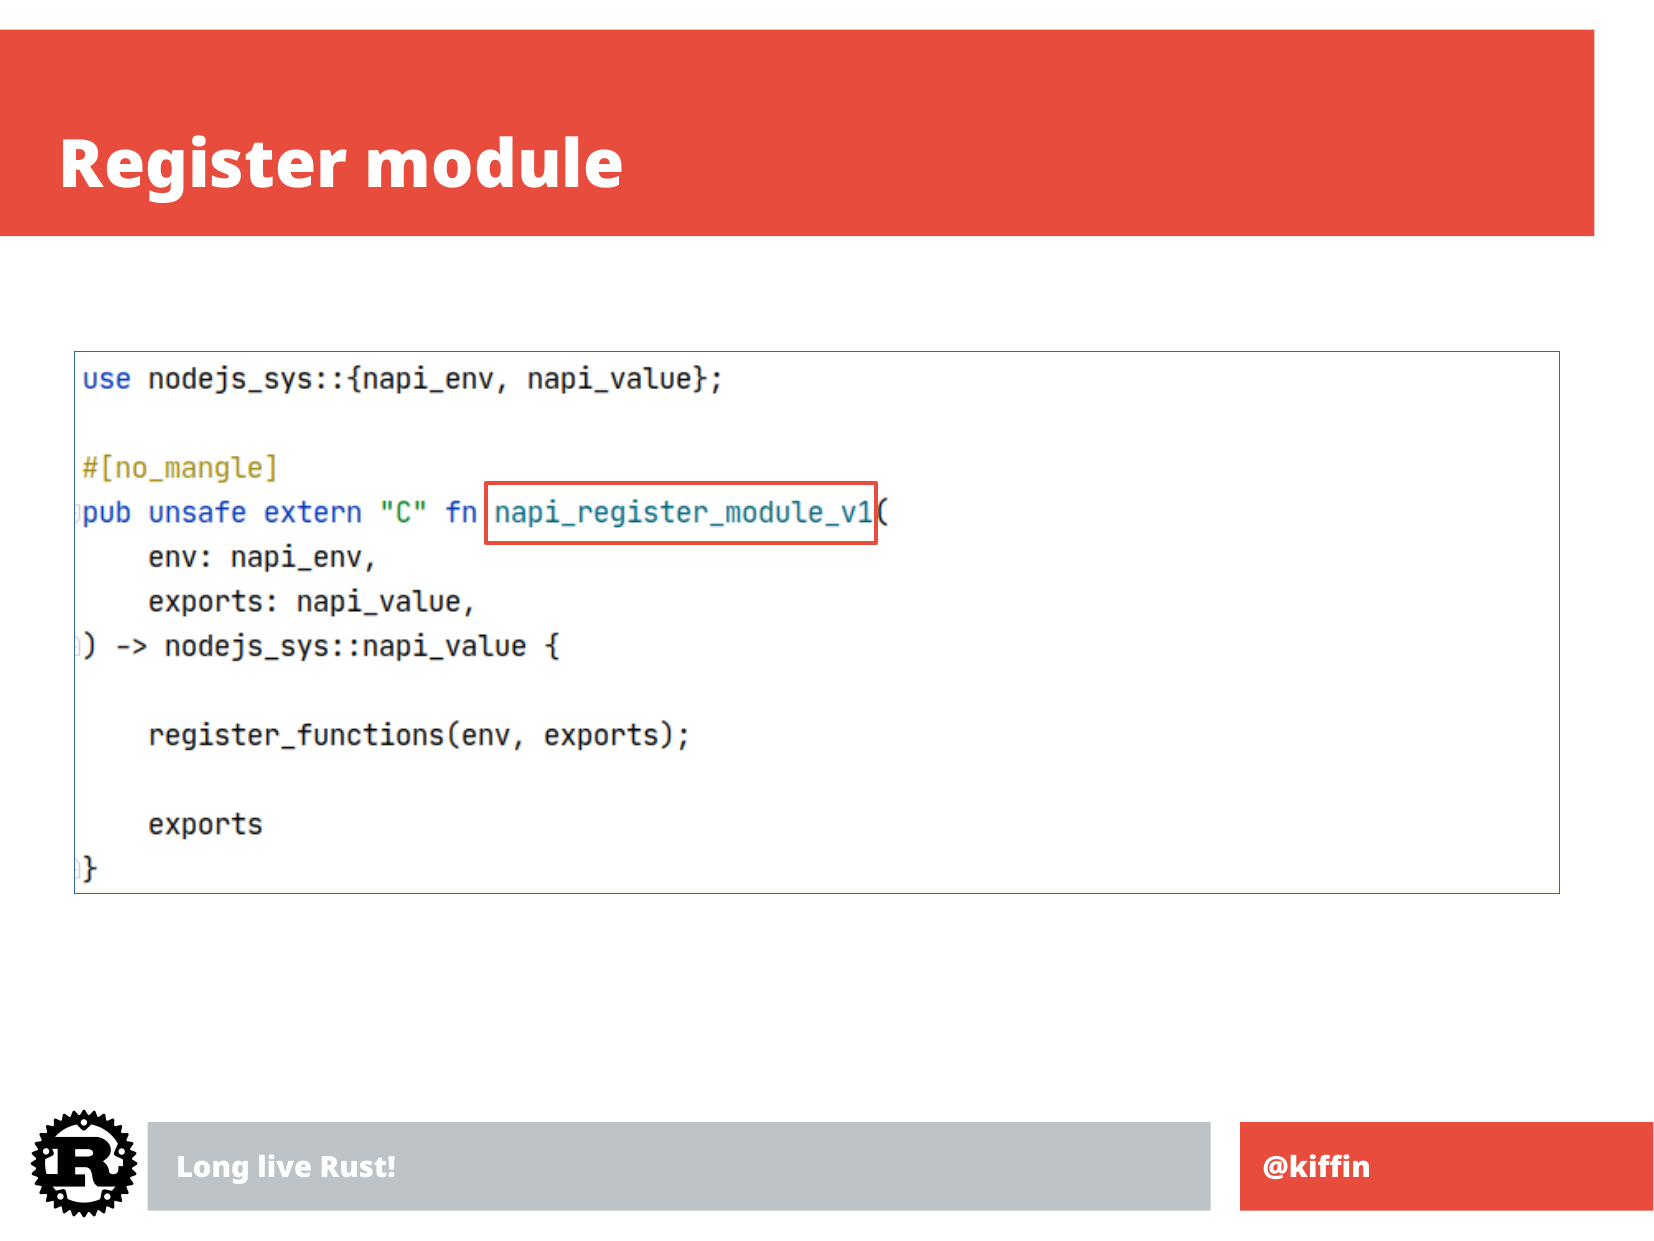

# Register module
Long live Rust!
@kiffin